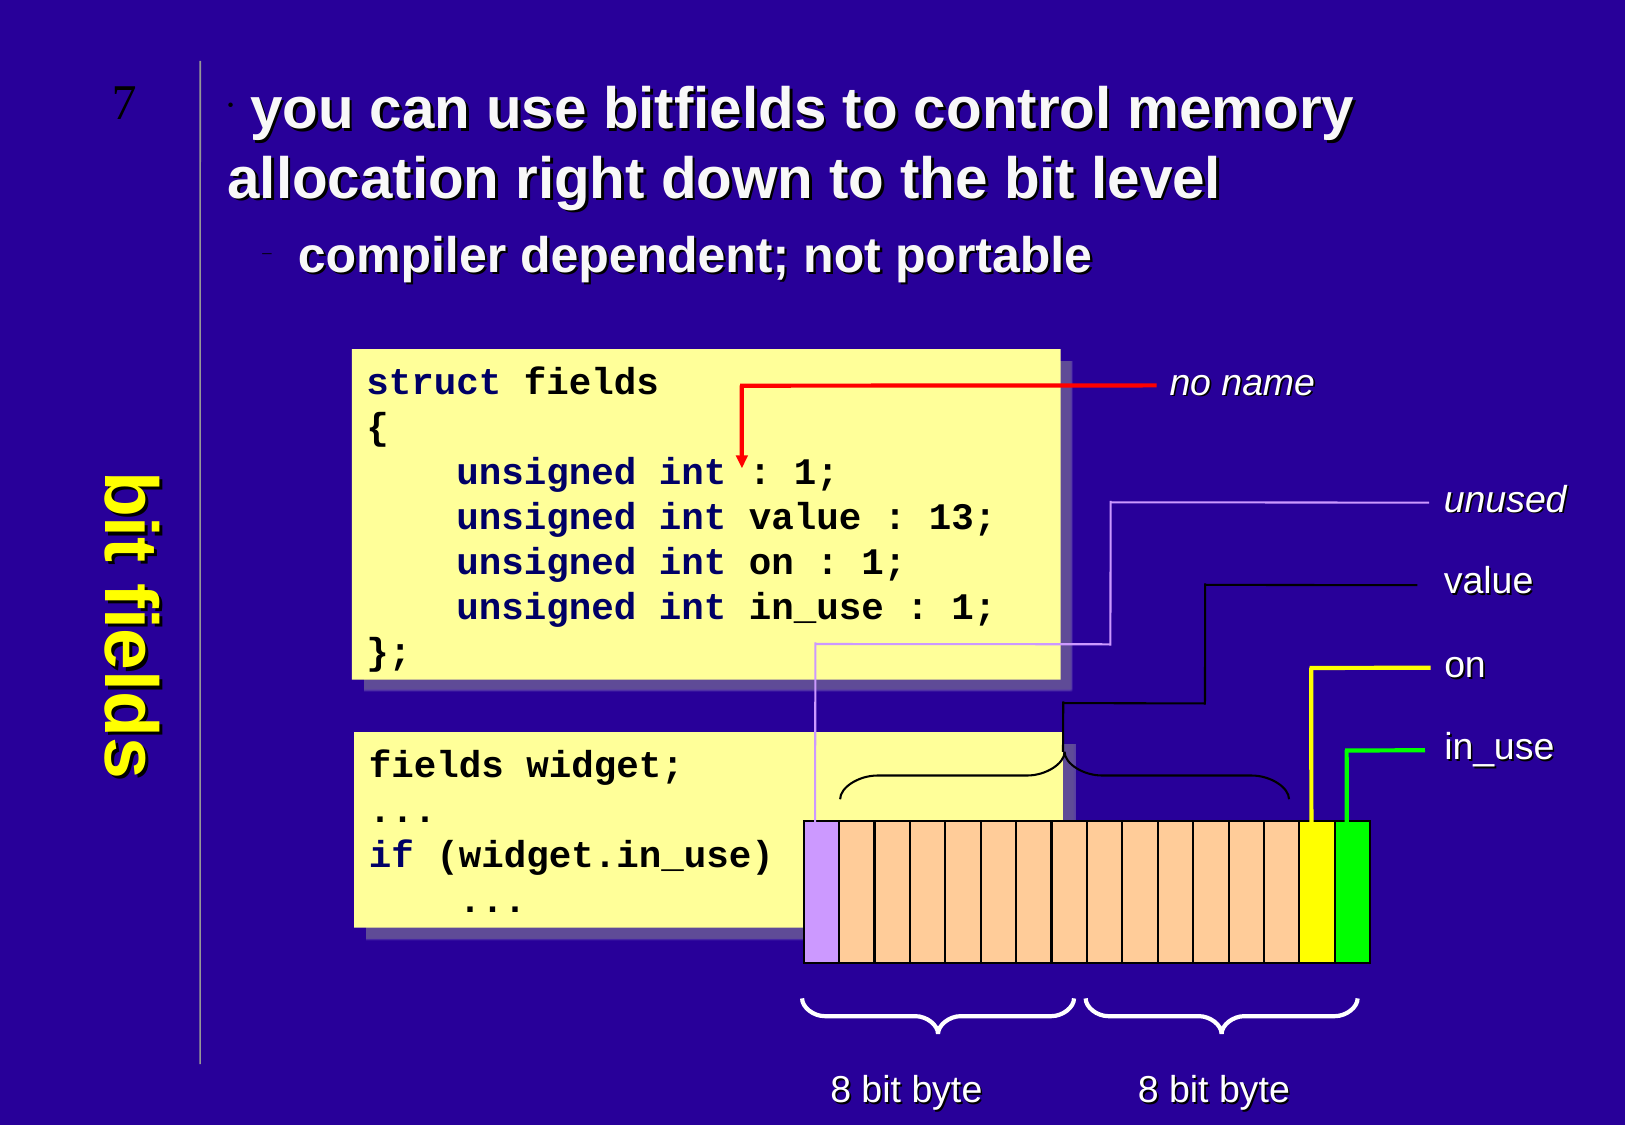

7
 you can use bitfields to control memory allocation right down to the bit level
compiler dependent; not portable
# bit fields
struct fields
{
 unsigned int : 1;
 unsigned int value : 13;
 unsigned int on : 1;
 unsigned int in_use : 1;
};
no name
unused
value
on
in_use
fields widget;
...
if (widget.in_use)
 ...
8 bit byte
8 bit byte